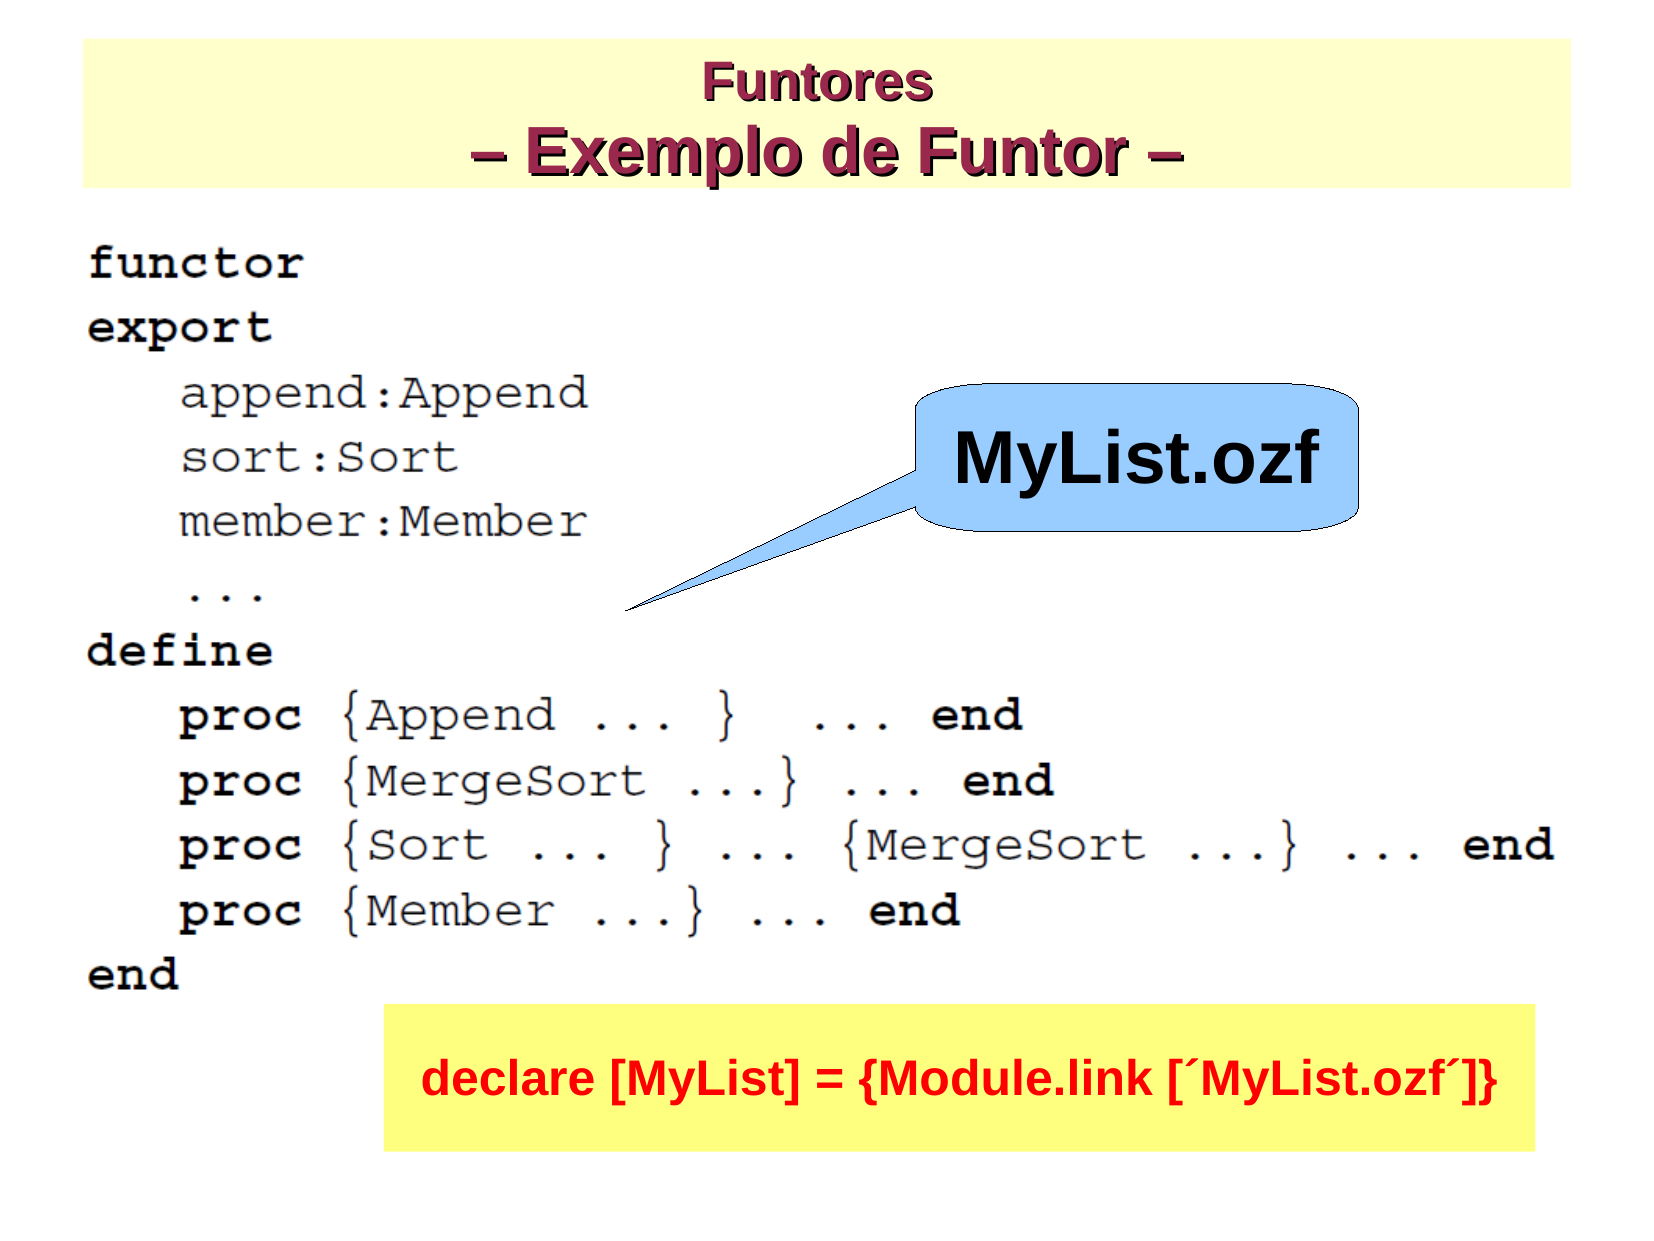

# Funtores – Exemplo de Funtor –
MyList.ozf
declare [MyList] = {Module.link [´MyList.ozf´]}